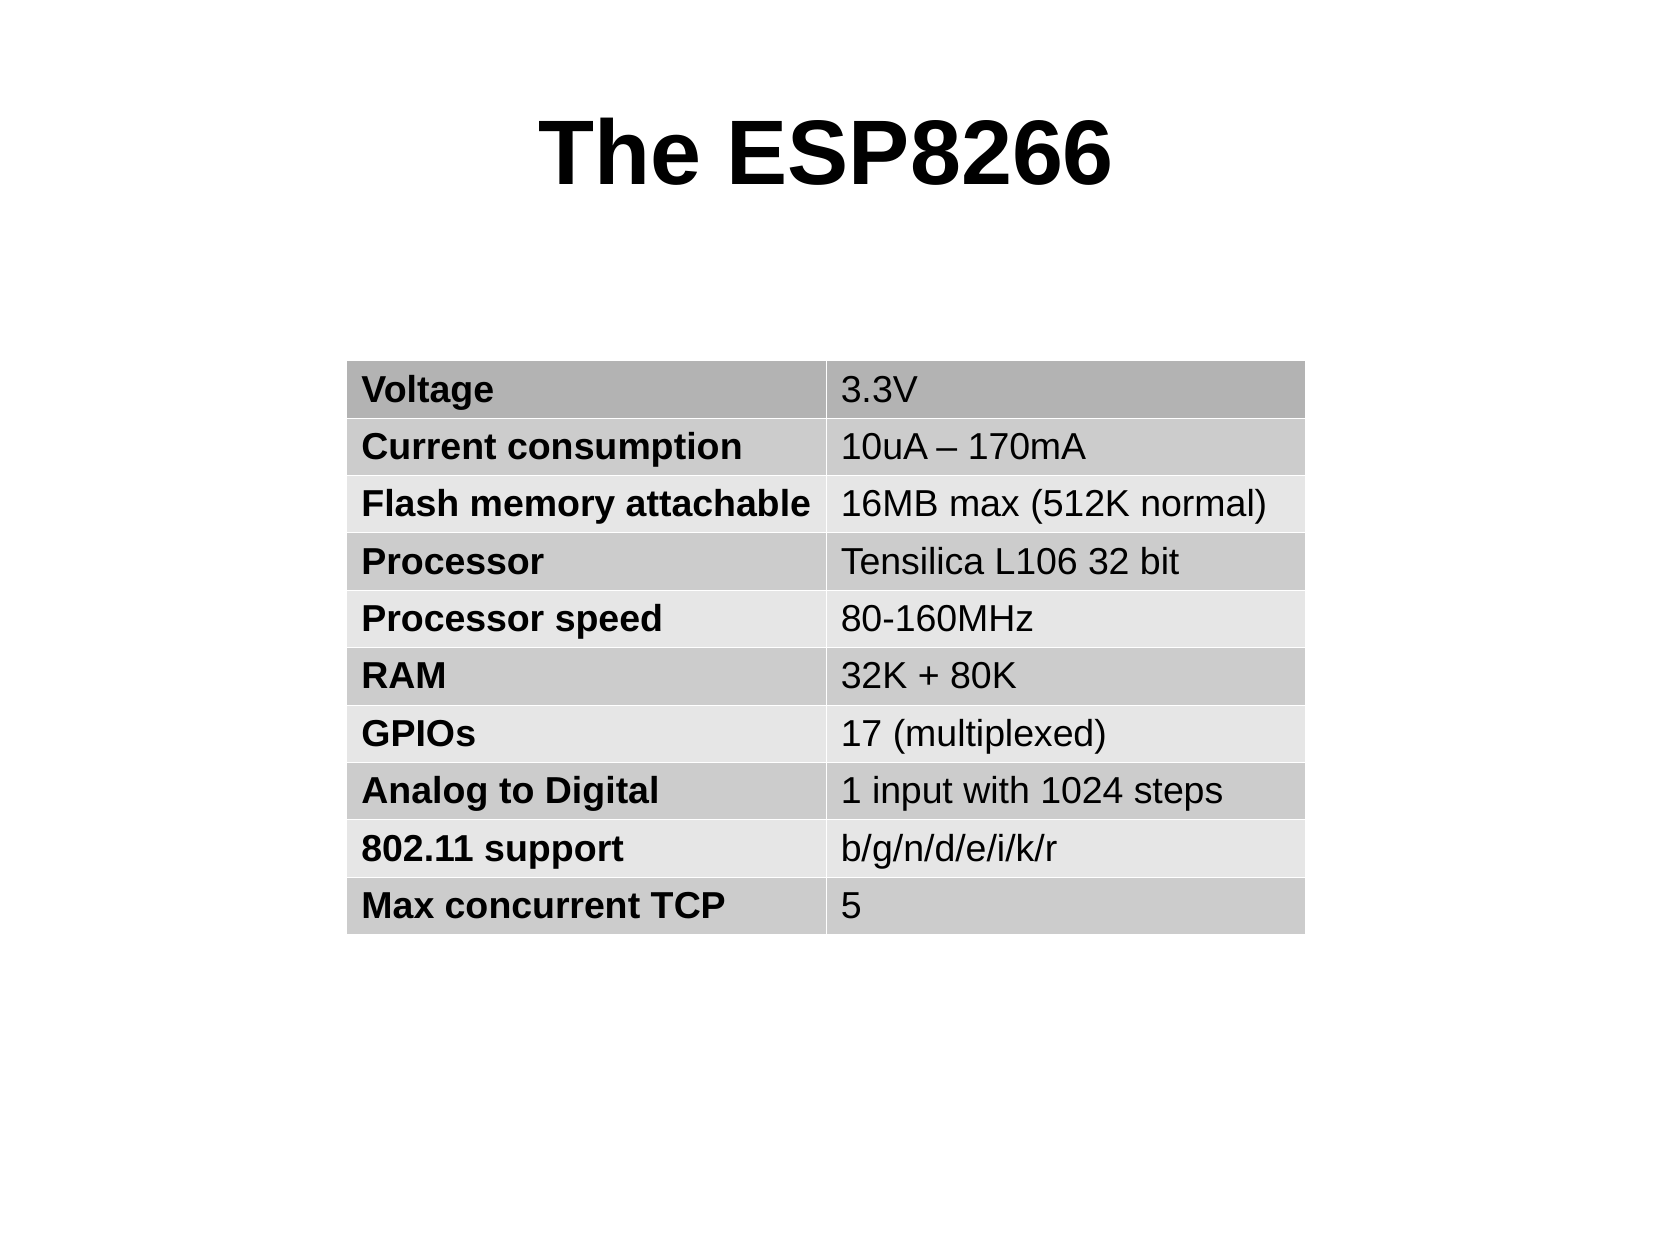

# The ESP8266
| Voltage | 3.3V |
| --- | --- |
| Current consumption | 10uA – 170mA |
| Flash memory attachable | 16MB max (512K normal) |
| Processor | Tensilica L106 32 bit |
| Processor speed | 80-160MHz |
| RAM | 32K + 80K |
| GPIOs | 17 (multiplexed) |
| Analog to Digital | 1 input with 1024 steps |
| 802.11 support | b/g/n/d/e/i/k/r |
| Max concurrent TCP | 5 |